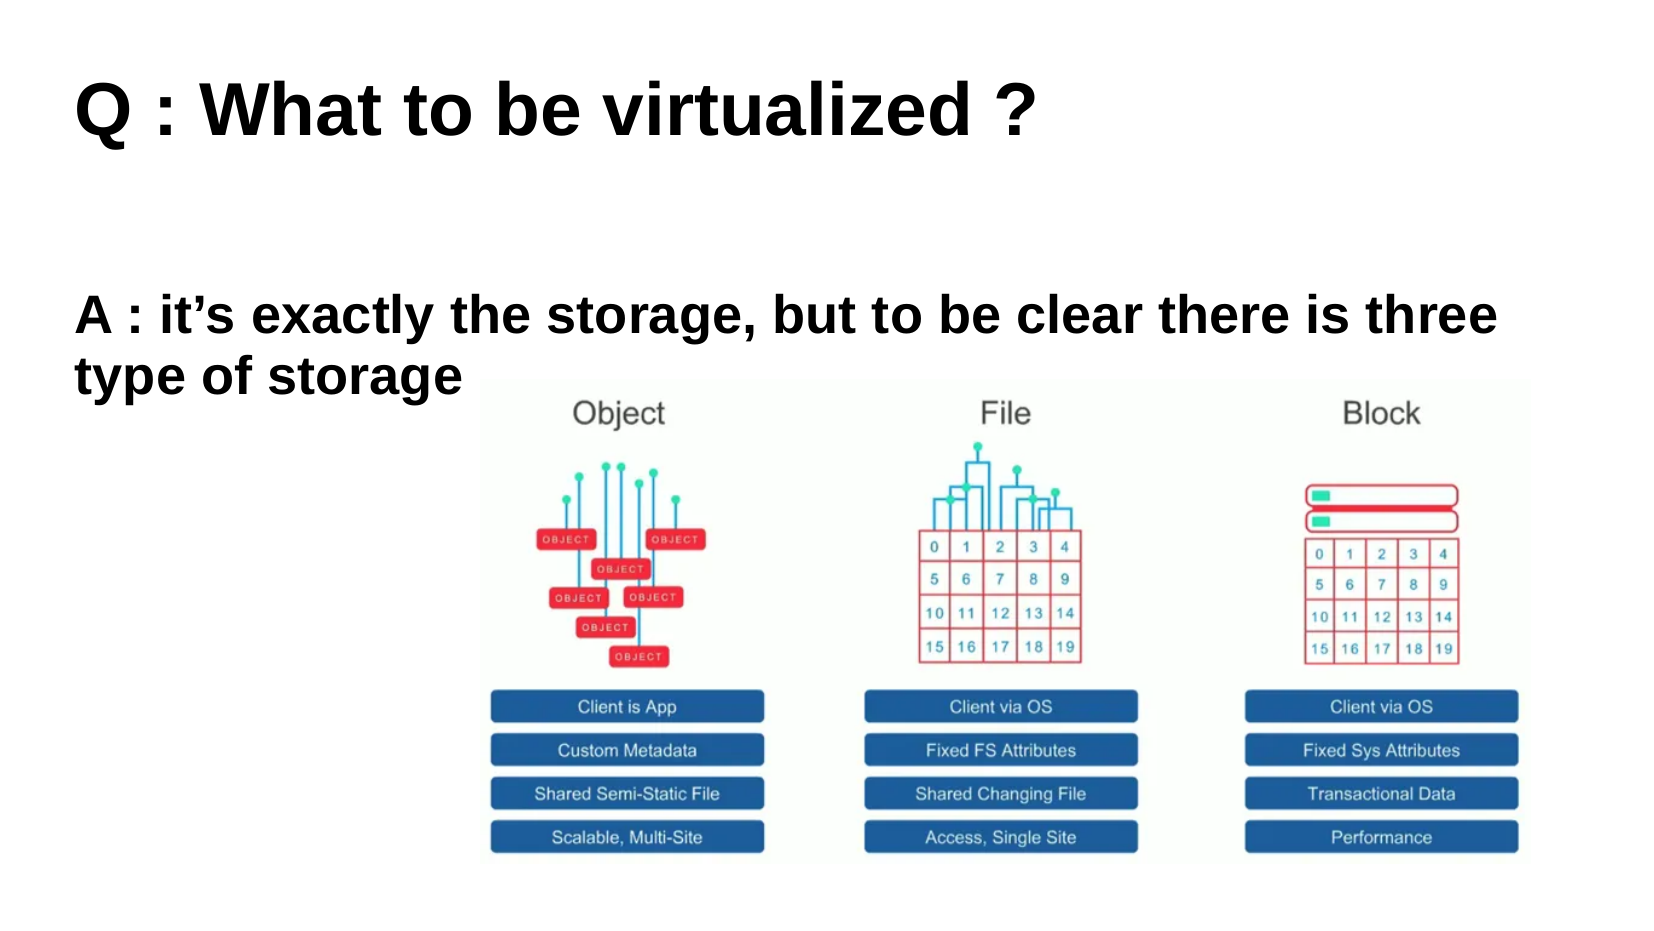

Q : What to be virtualized ?
A : it’s exactly the storage, but to be clear there is three type of storage